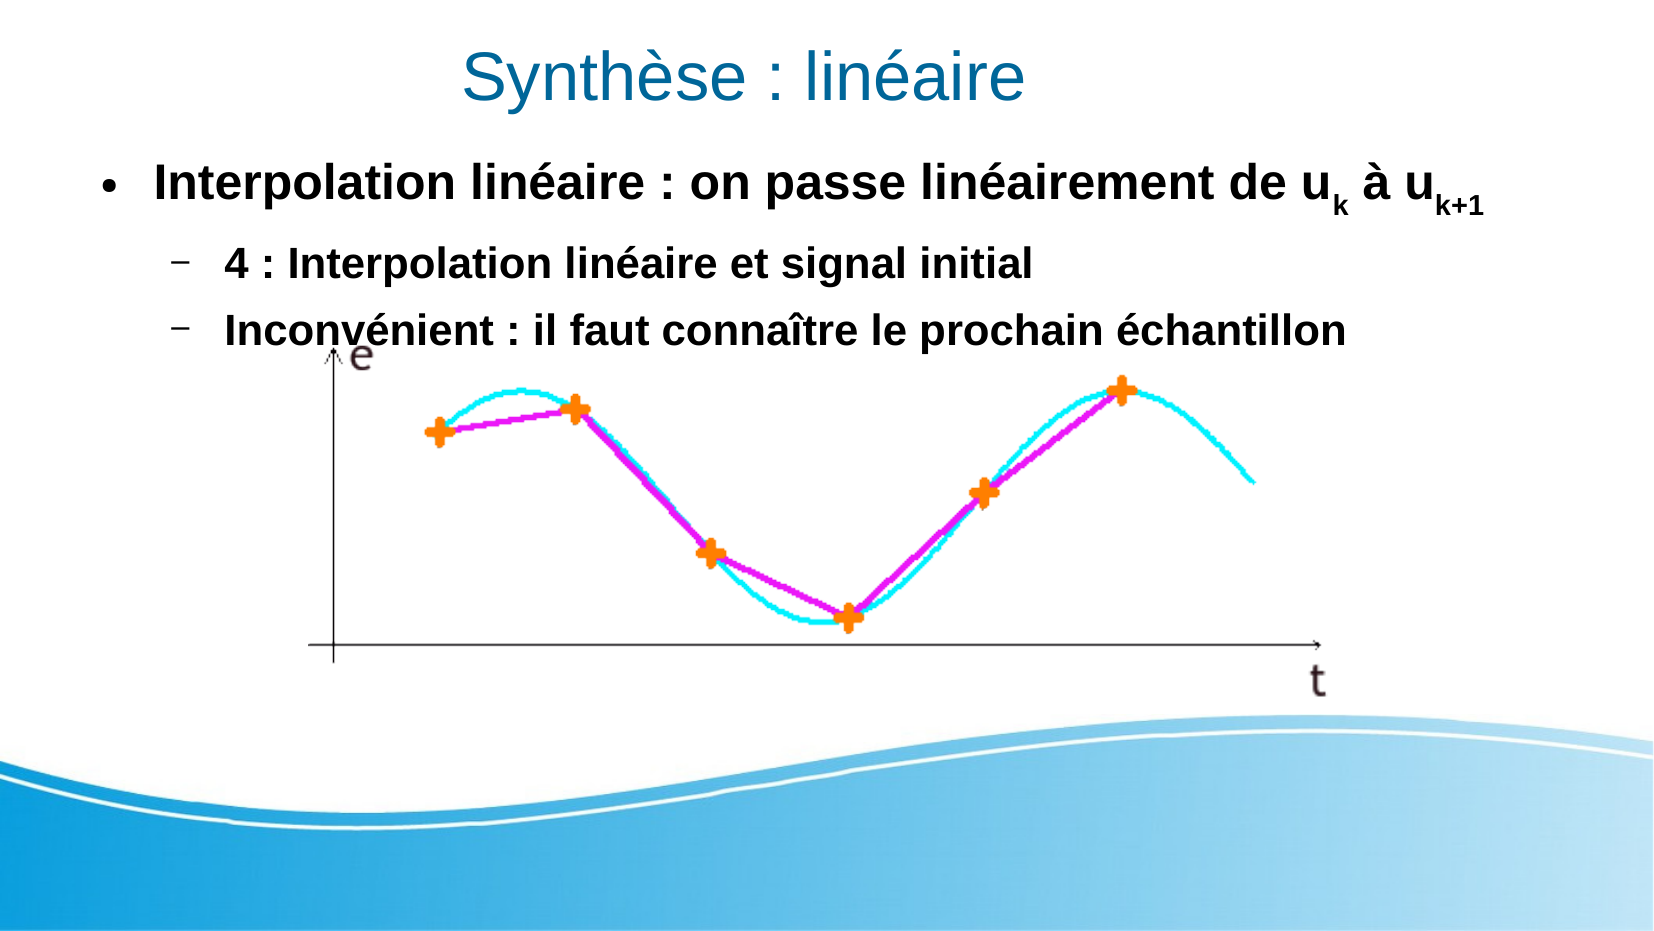

# Synthèse : linéaire
Interpolation linéaire : on passe linéairement de uk à uk+1
4 : Interpolation linéaire et signal initial
Inconvénient : il faut connaître le prochain échantillon